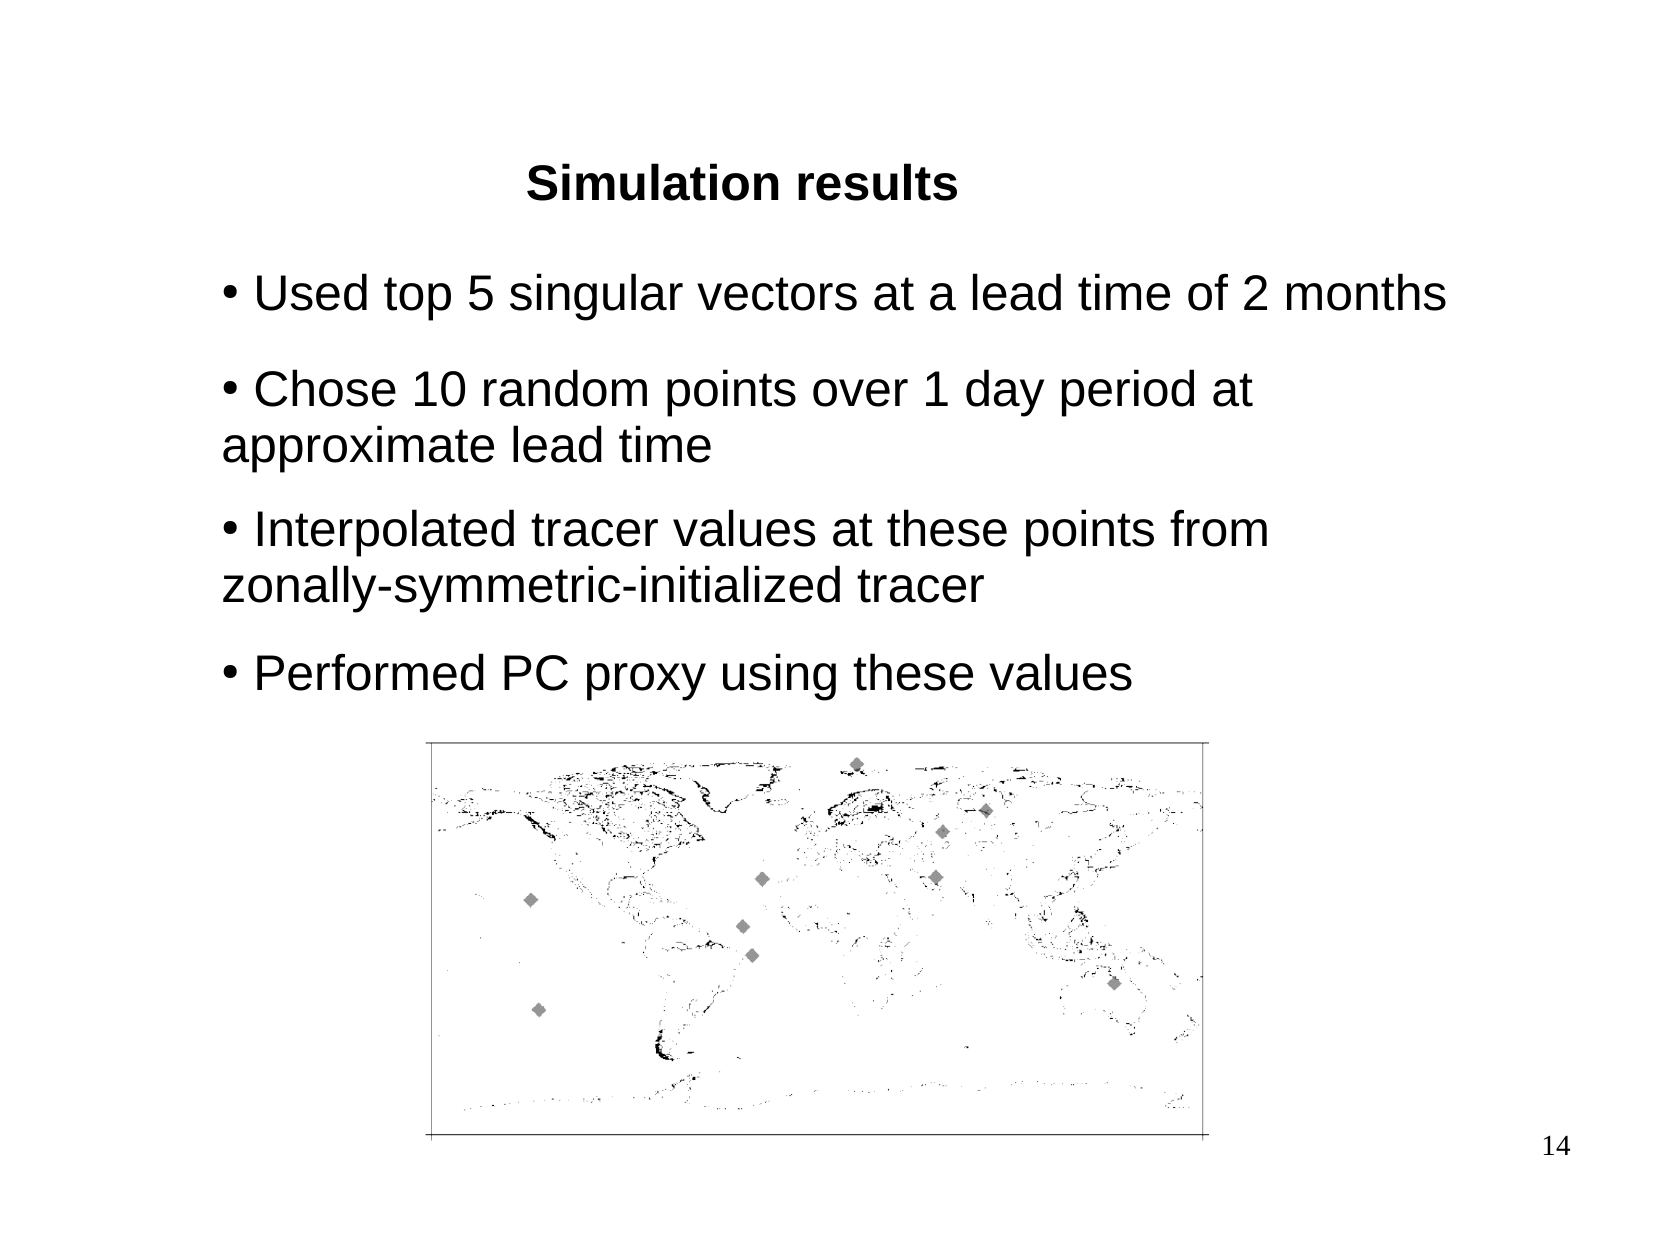

Simulation results
 Used top 5 singular vectors at a lead time of 2 months
 Chose 10 random points over 1 day period at approximate lead time
 Interpolated tracer values at these points from zonally-symmetric-initialized tracer
 Performed PC proxy using these values
14